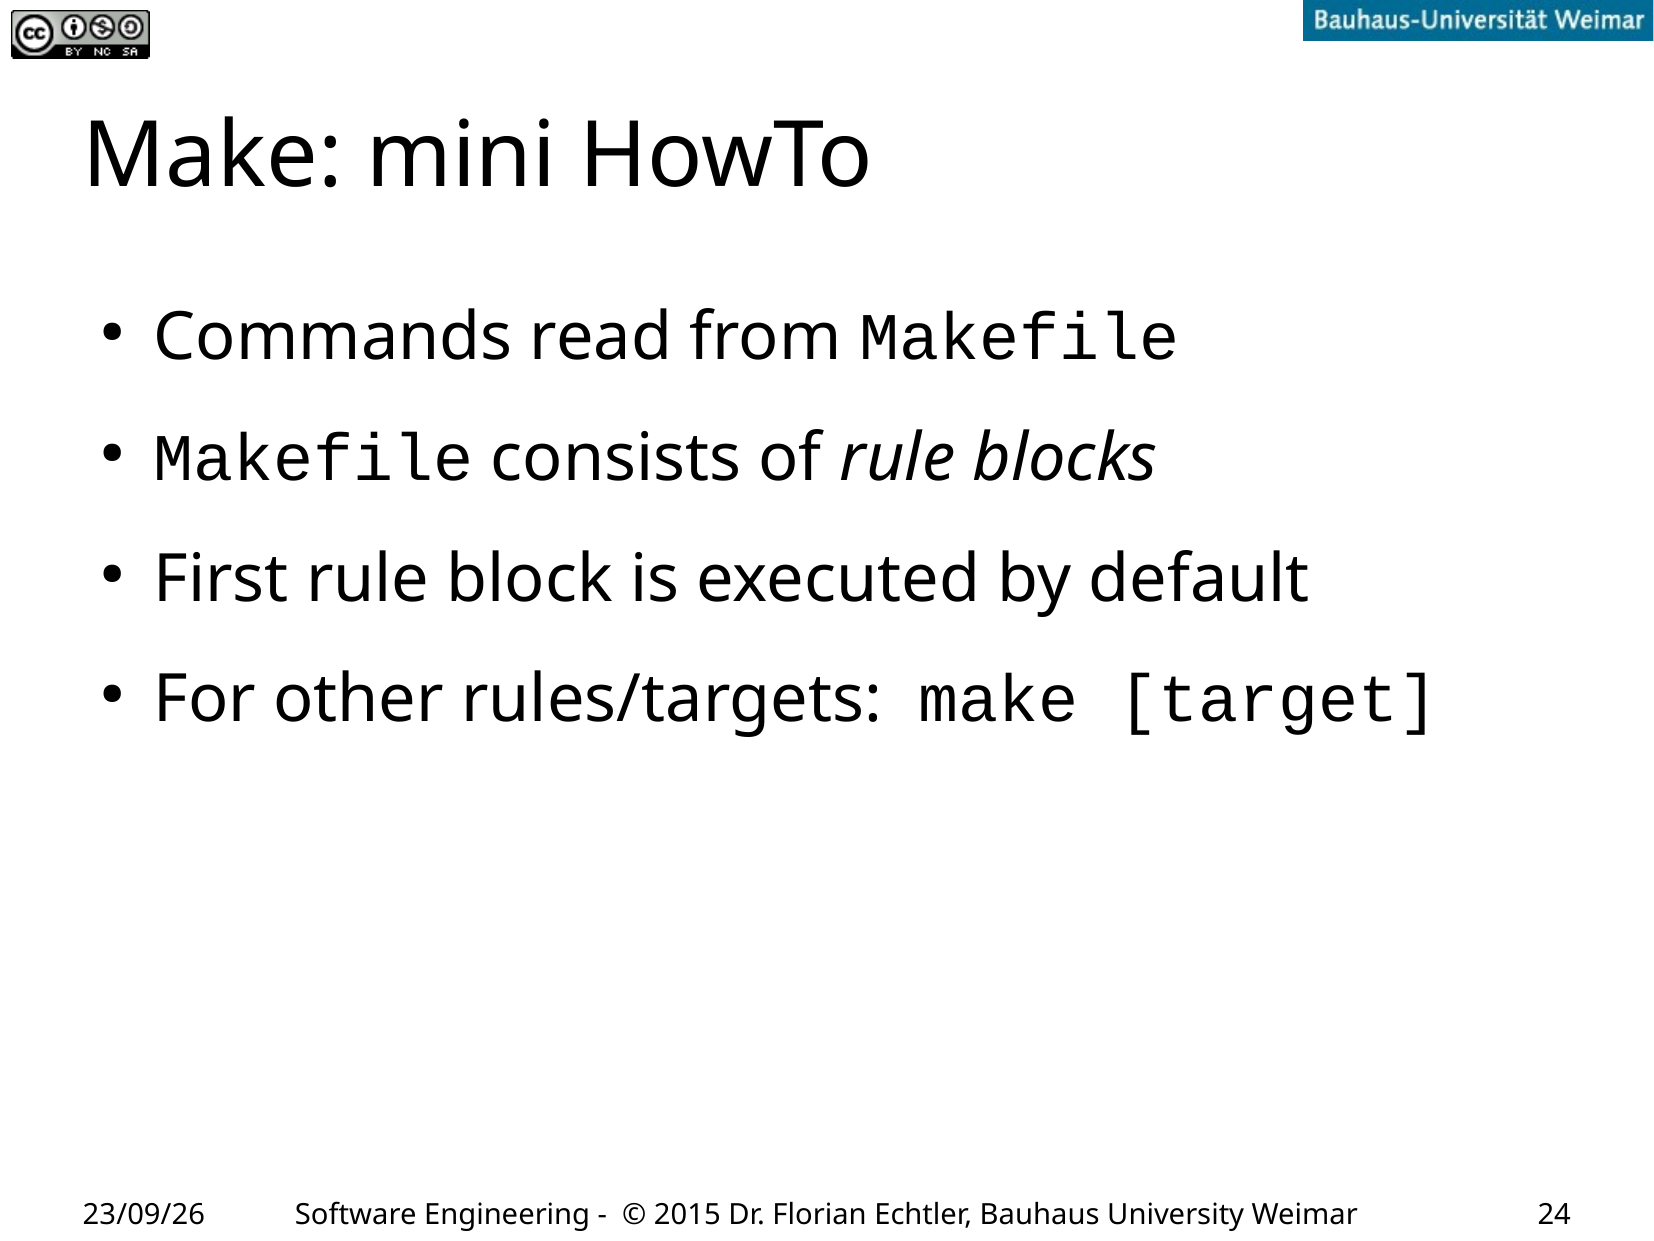

# Make: mini HowTo
Commands read from Makefile
Makefile consists of rule blocks
First rule block is executed by default
For other rules/targets: make [target]
Software Engineering - © 2015 Dr. Florian Echtler, Bauhaus University Weimar
24